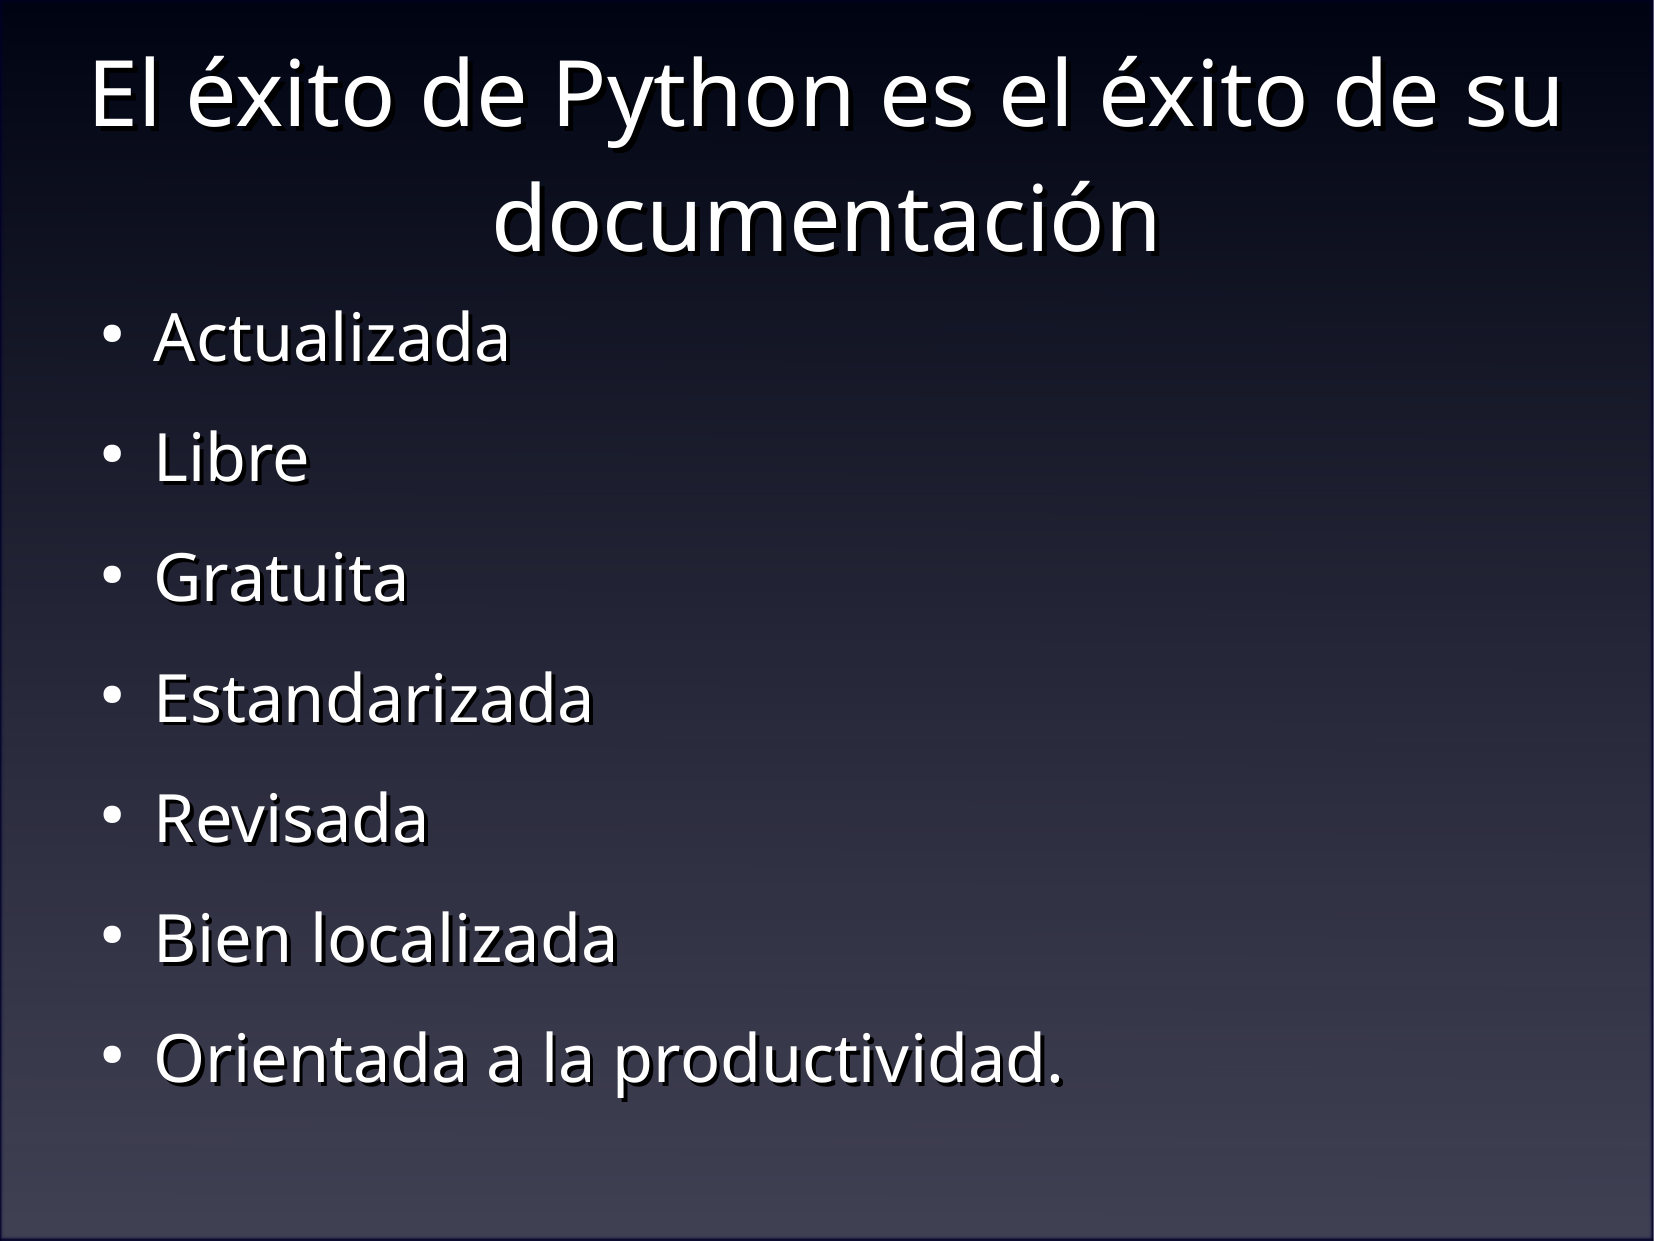

# El éxito de Python es el éxito de su documentación
Actualizada
Libre
Gratuita
Estandarizada
Revisada
Bien localizada
Orientada a la productividad.